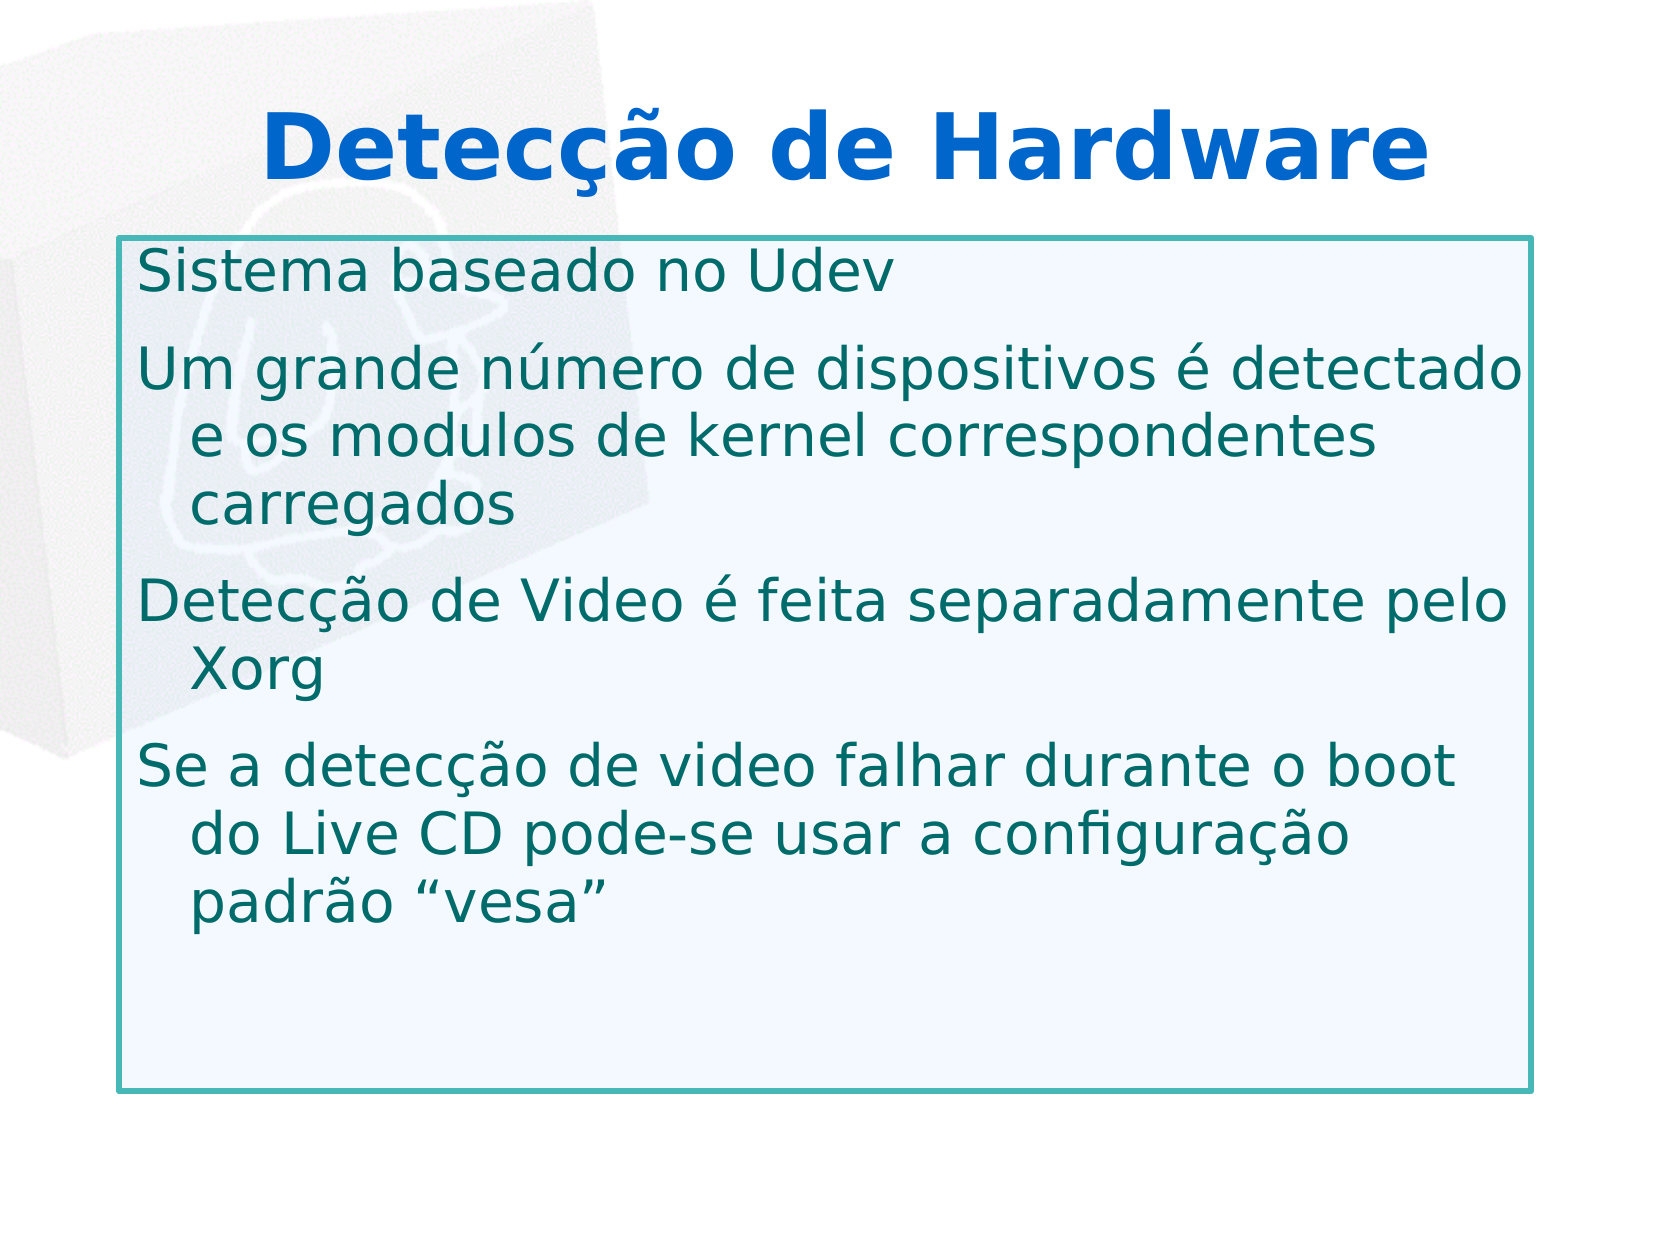

# Detecção de Hardware
Sistema baseado no Udev
Um grande número de dispositivos é detectado e os modulos de kernel correspondentes carregados
Detecção de Video é feita separadamente pelo Xorg
Se a detecção de video falhar durante o boot do Live CD pode-se usar a configuração padrão “vesa”